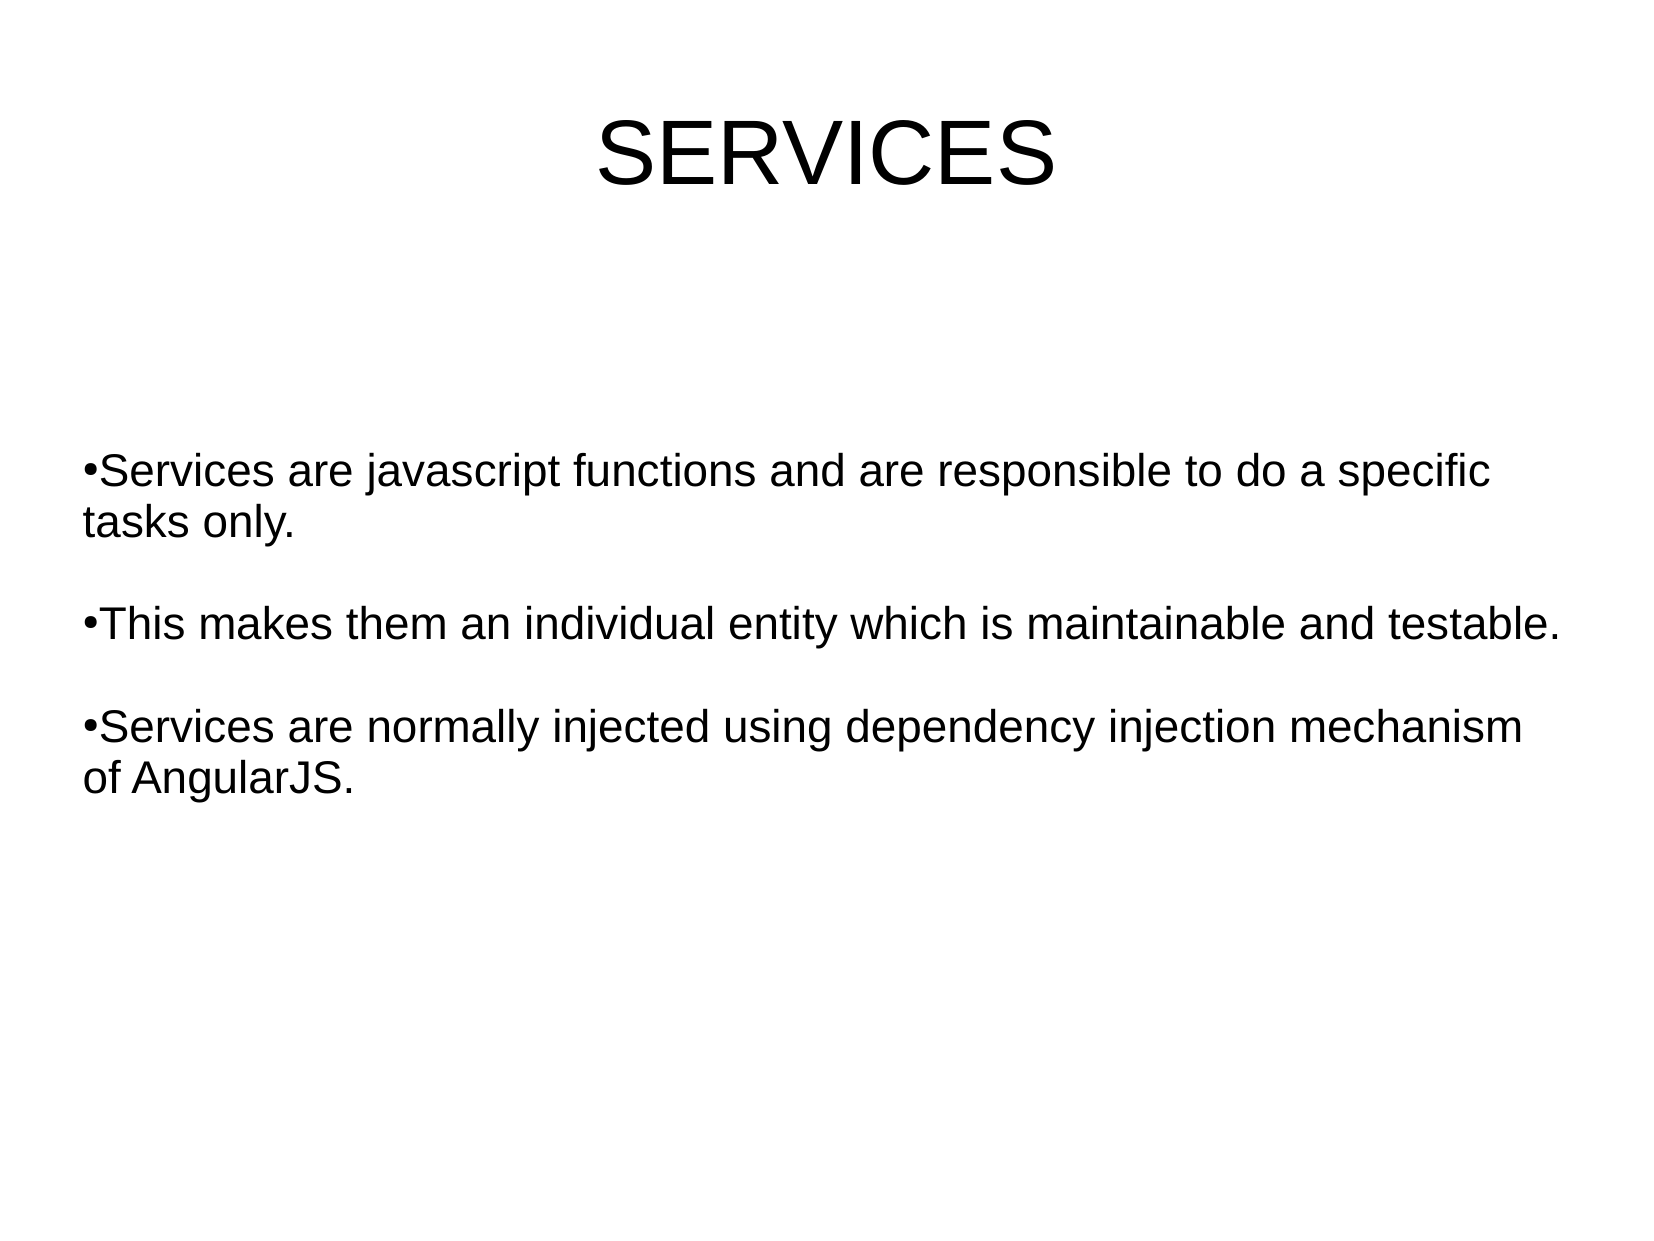

# SERVICES
Services are javascript functions and are responsible to do a specific tasks only.
This makes them an individual entity which is maintainable and testable.
Services are normally injected using dependency injection mechanism of AngularJS.